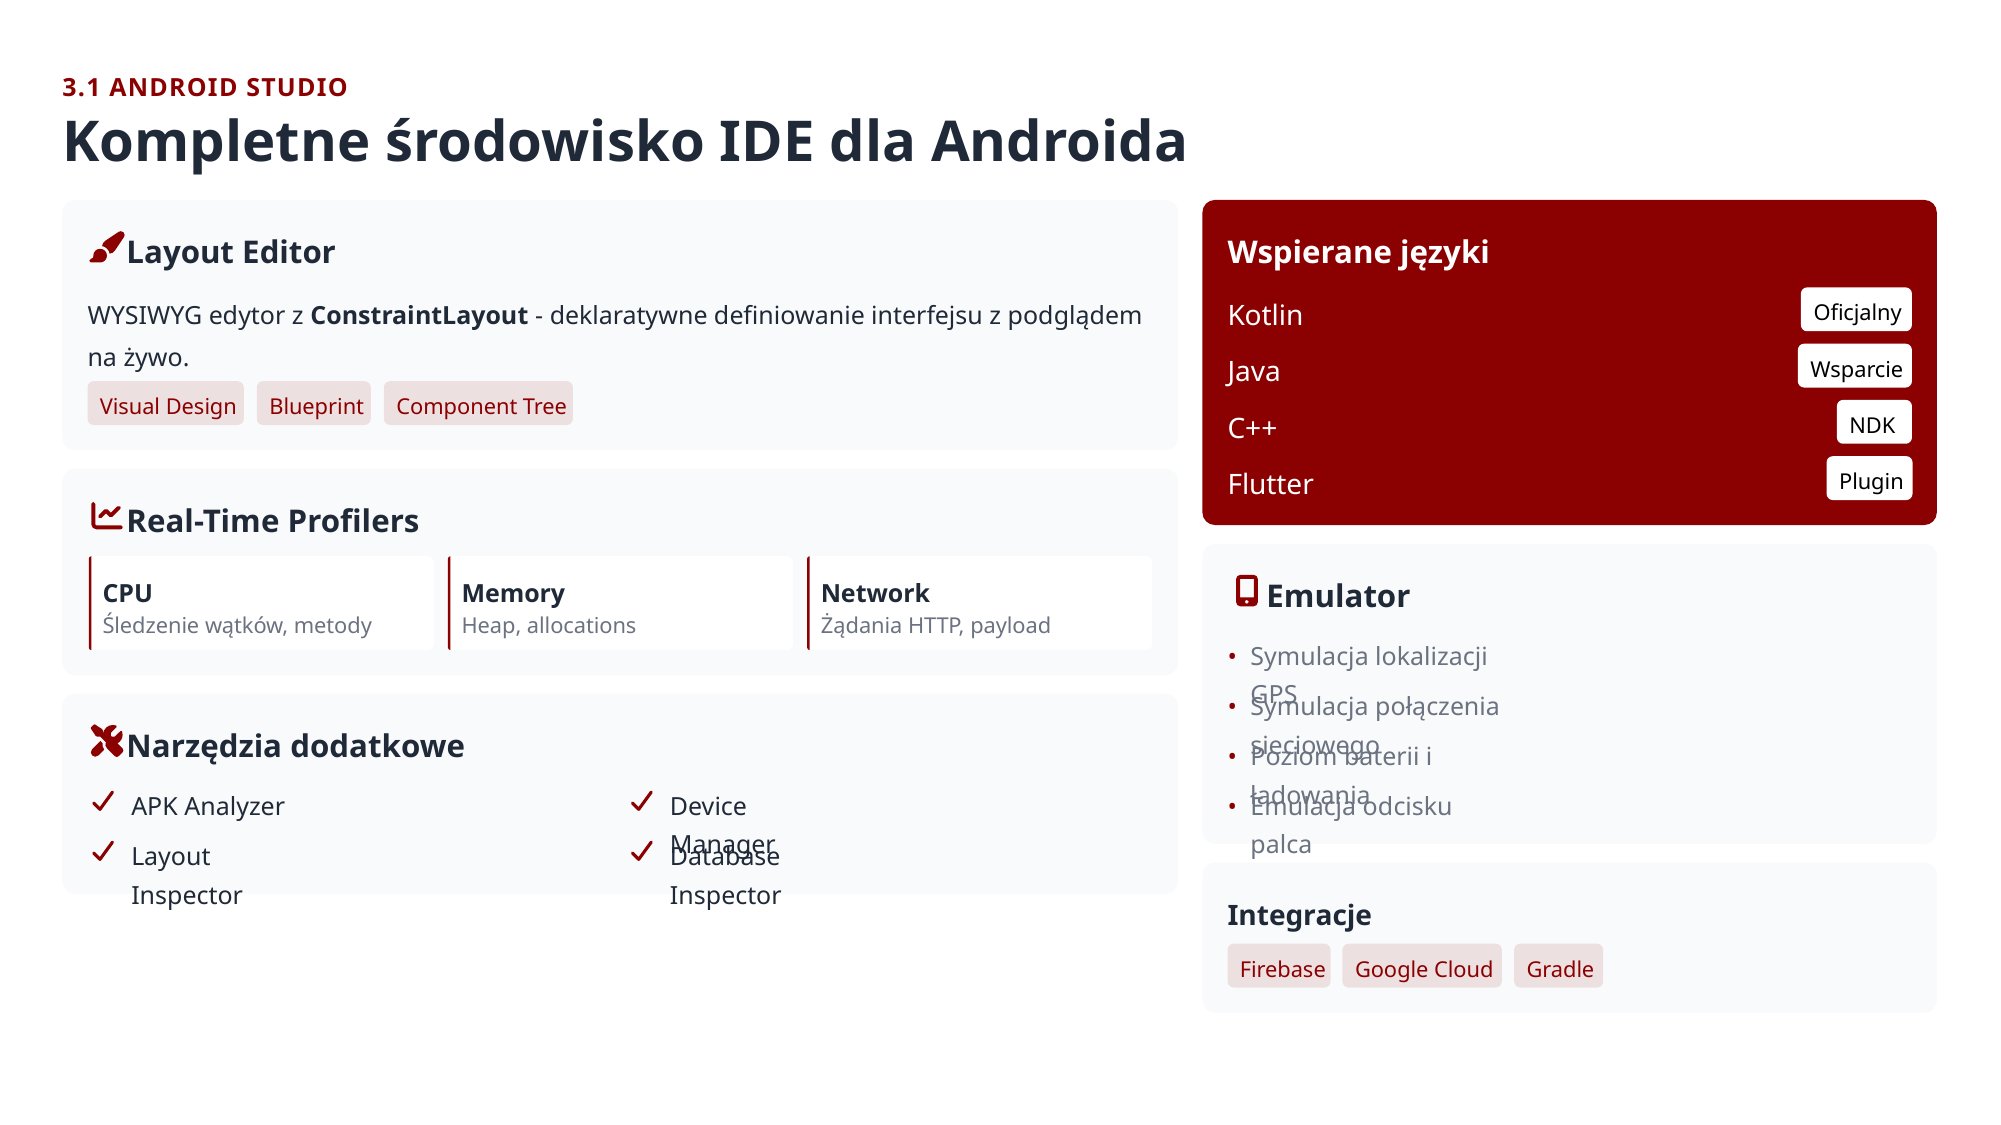

3.1 ANDROID STUDIO
Kompletne środowisko IDE dla Androida
Layout Editor
Wspierane języki
WYSIWYG edytor z ConstraintLayout - deklaratywne definiowanie interfejsu z podglądem na żywo.
Kotlin
Oficjalny
Java
Wsparcie
Visual Design
Blueprint
Component Tree
C++
NDK
Flutter
Plugin
Real-Time Profilers
CPU
Memory
Network
Emulator
Śledzenie wątków, metody
Heap, allocations
Żądania HTTP, payload
•
Symulacja lokalizacji GPS
•
Symulacja połączenia sieciowego
Narzędzia dodatkowe
•
Poziom baterii i ładowania
APK Analyzer
Device Manager
•
Emulacja odcisku palca
Layout Inspector
Database Inspector
Integracje
Firebase
Google Cloud
Gradle